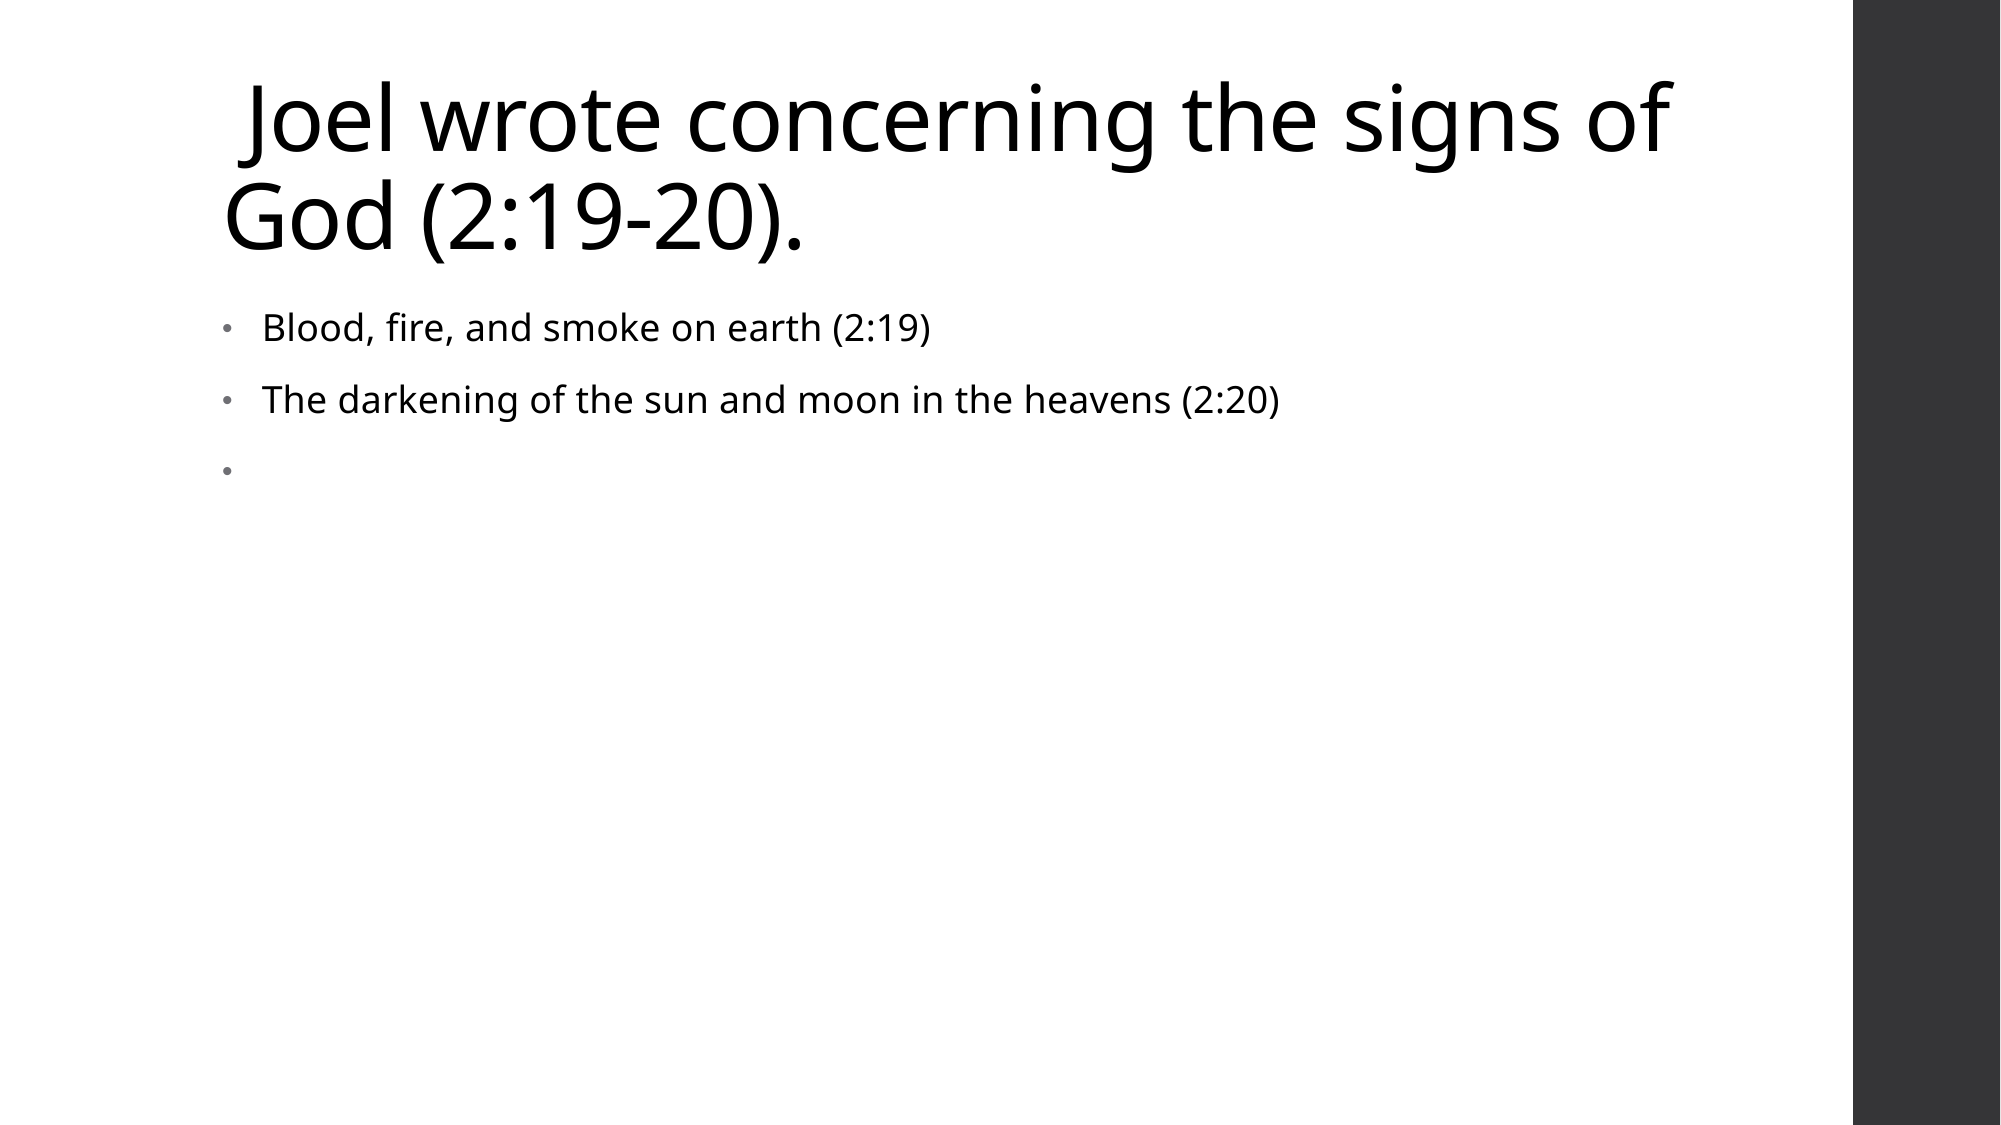

# Joel wrote concerning the signs of God (2:19-20).
 Blood, fire, and smoke on earth (2:19)
 The darkening of the sun and moon in the heavens (2:20)